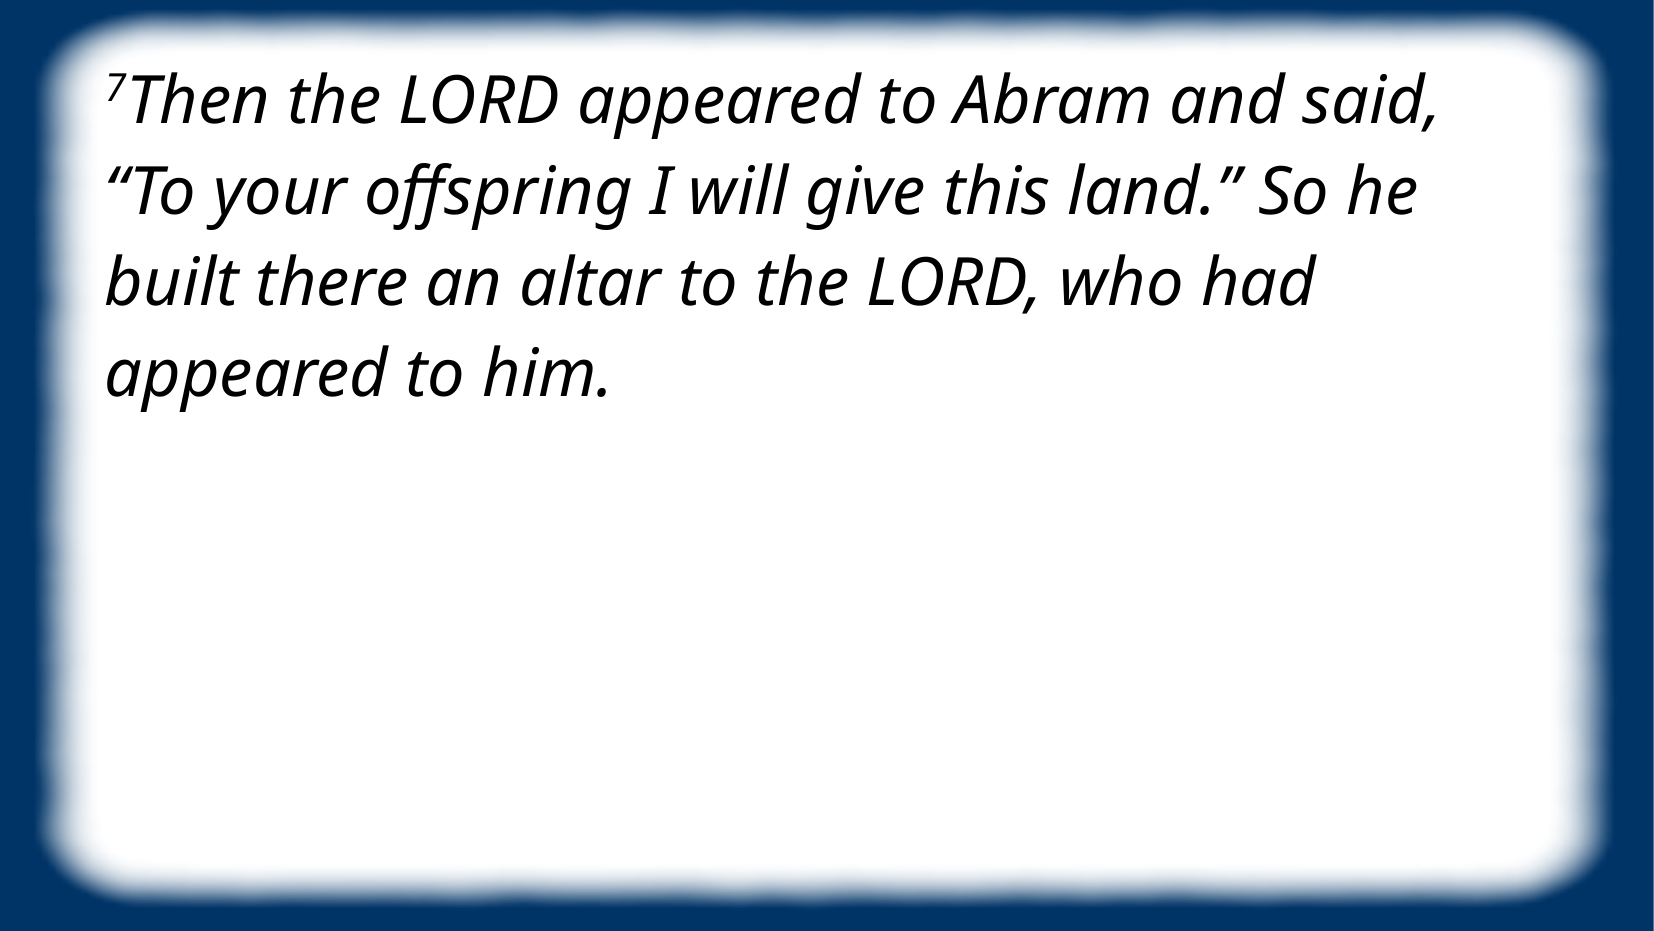

7Then the LORD appeared to Abram and said, “To your offspring I will give this land.” So he built there an altar to the LORD, who had appeared to him.